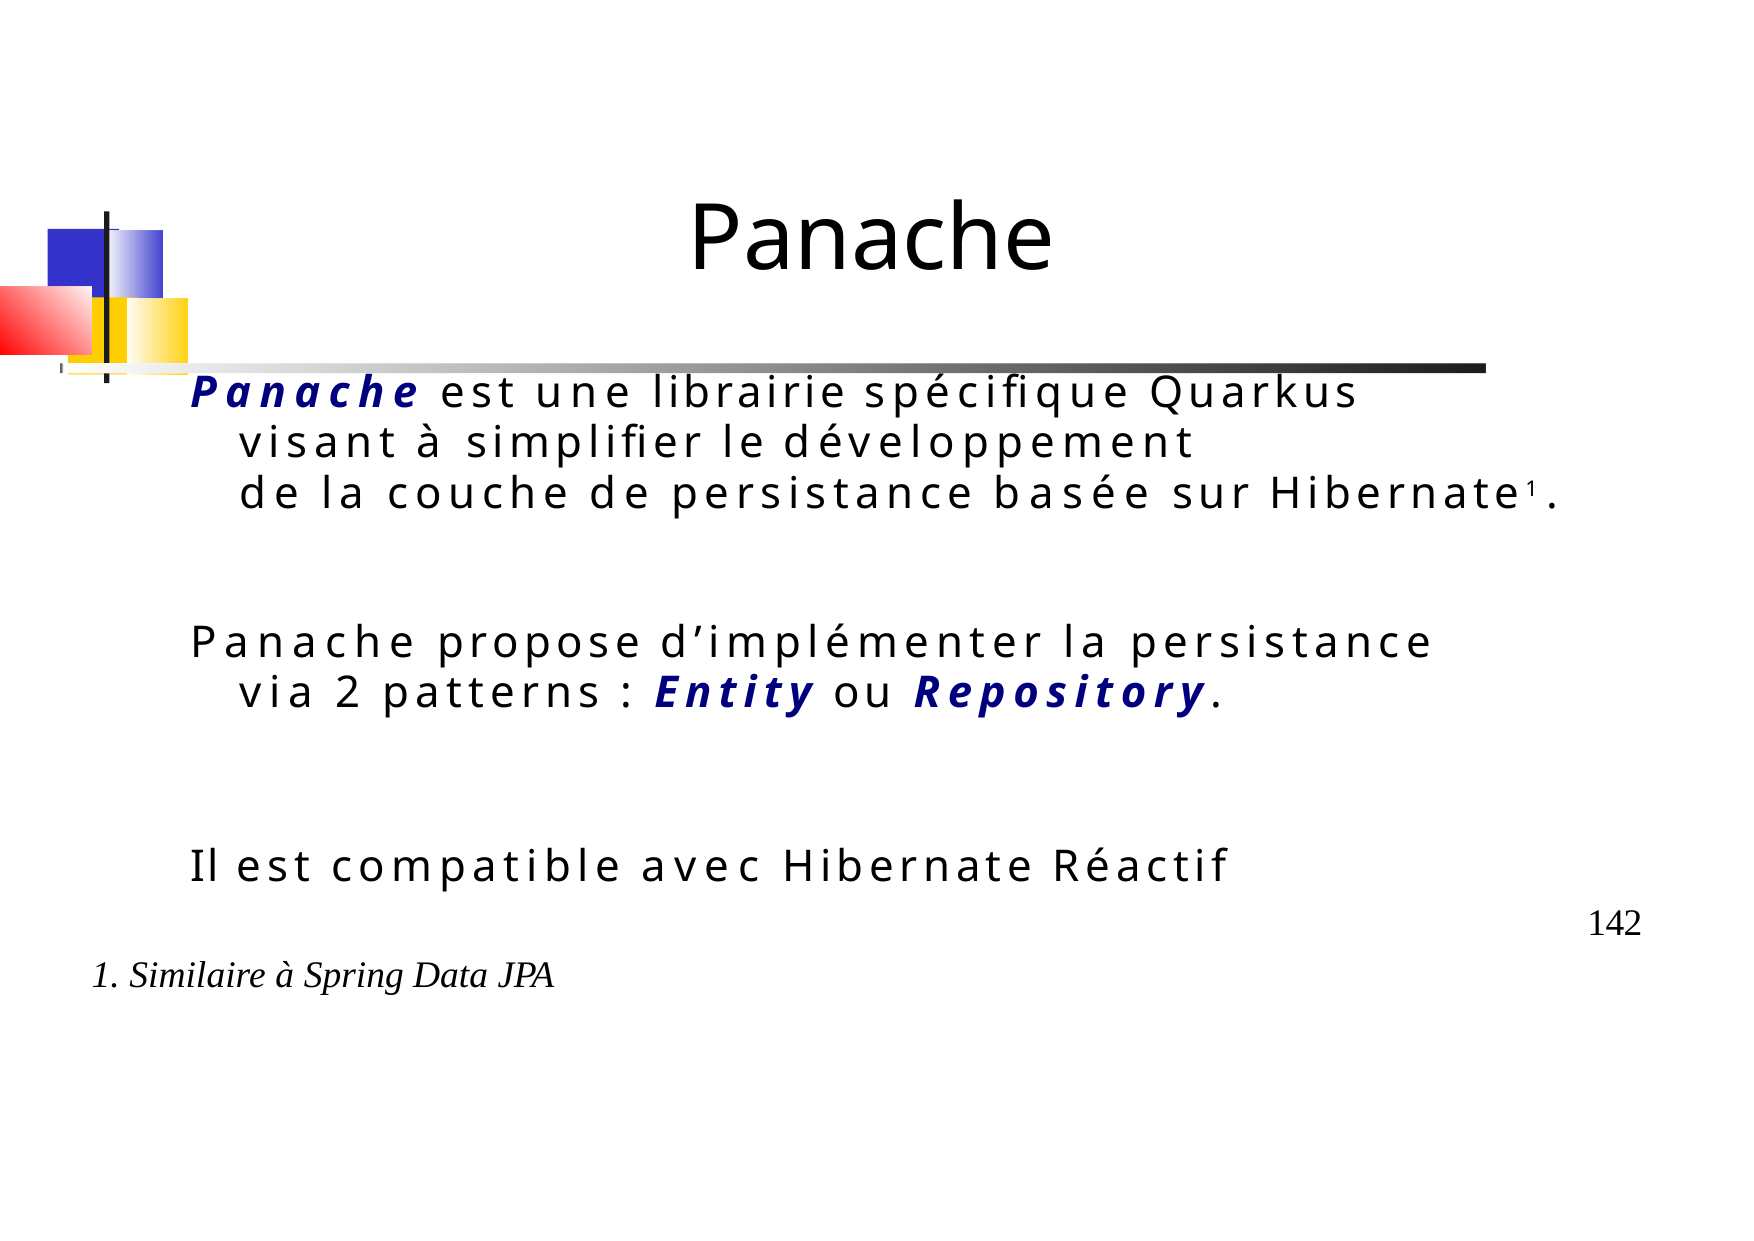

# Panache
Panache est une librairie spécifique Quarkus
visant à simplifier le développement
de la couche de persistance basée sur Hibernate1.
Panache propose d’implémenter la persistance
via 2 patterns : Entity ou Repository.
Il est compatible avec Hibernate Réactif
142
1. Similaire à Spring Data JPA